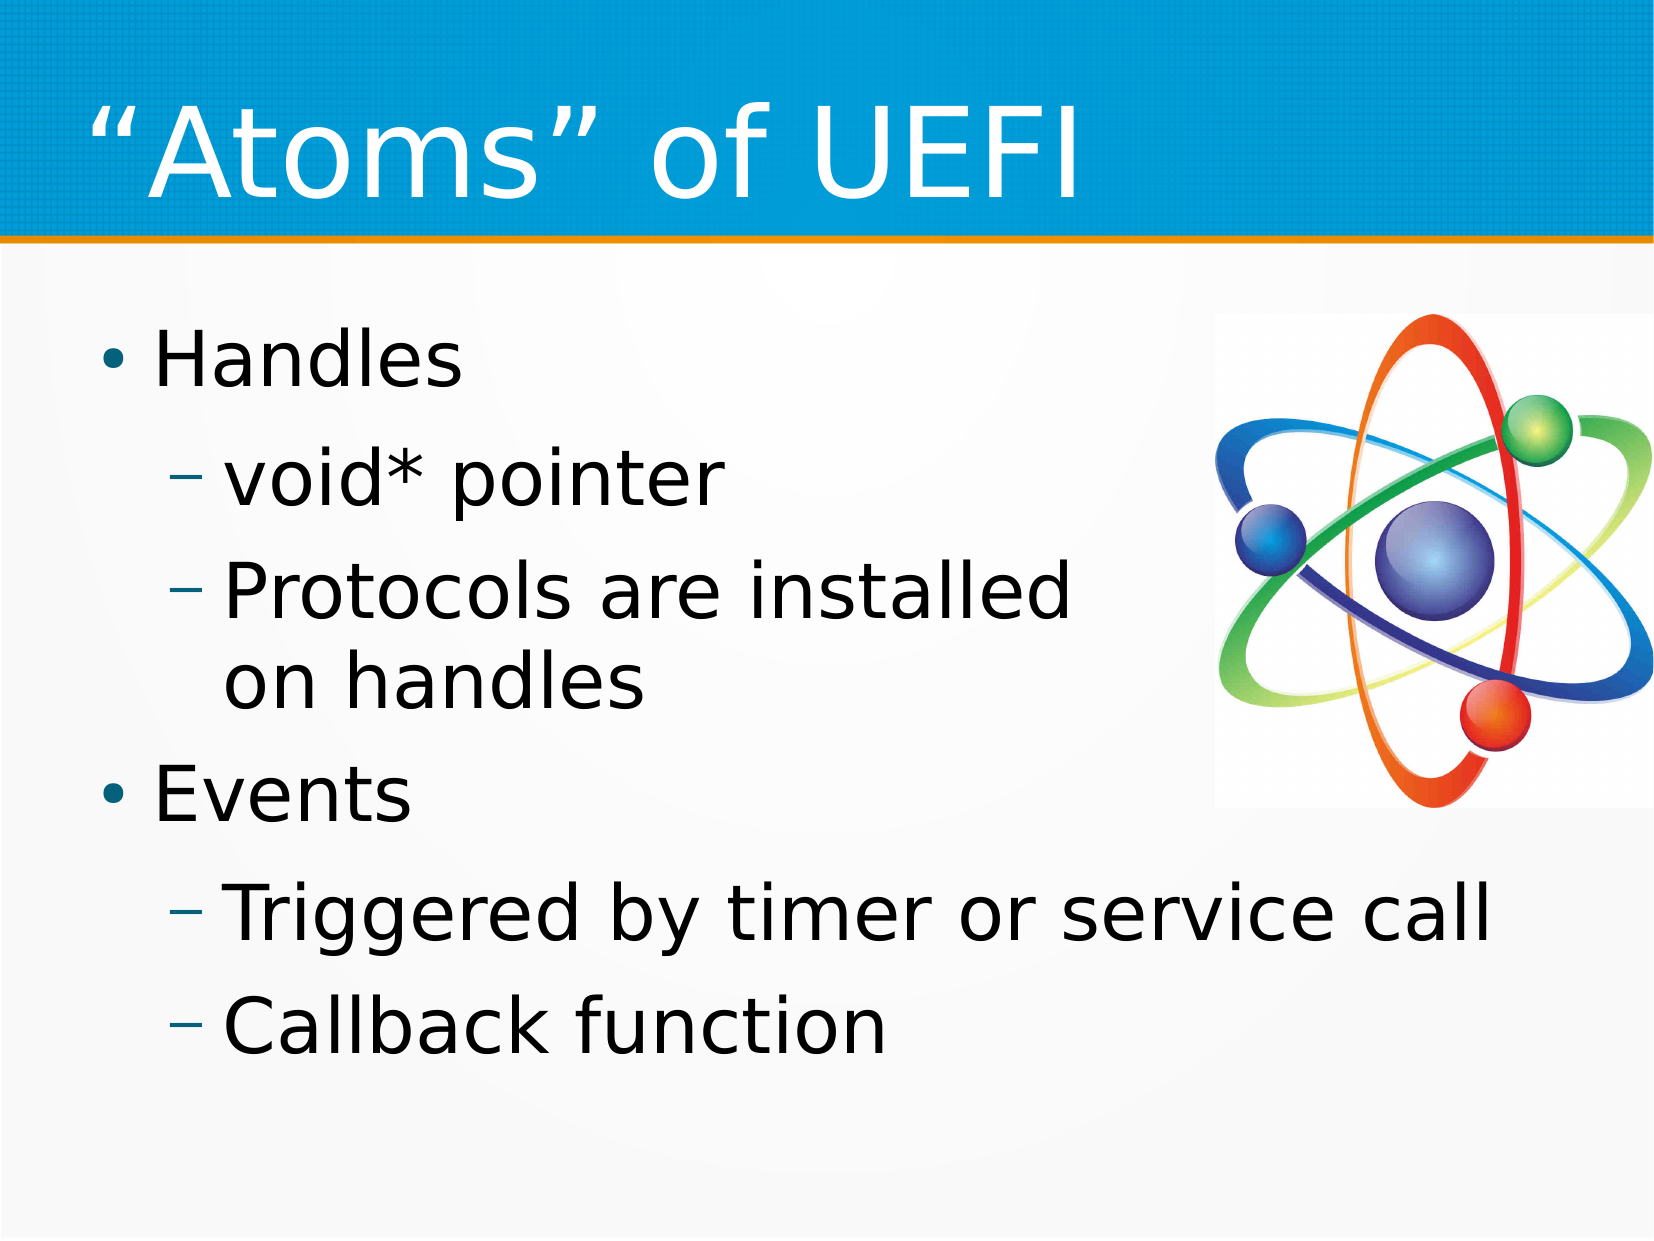

# “Atoms” of UEFI
Handles
void* pointer
Protocols are installed
on handles
Events
Triggered by timer or service call
Callback function